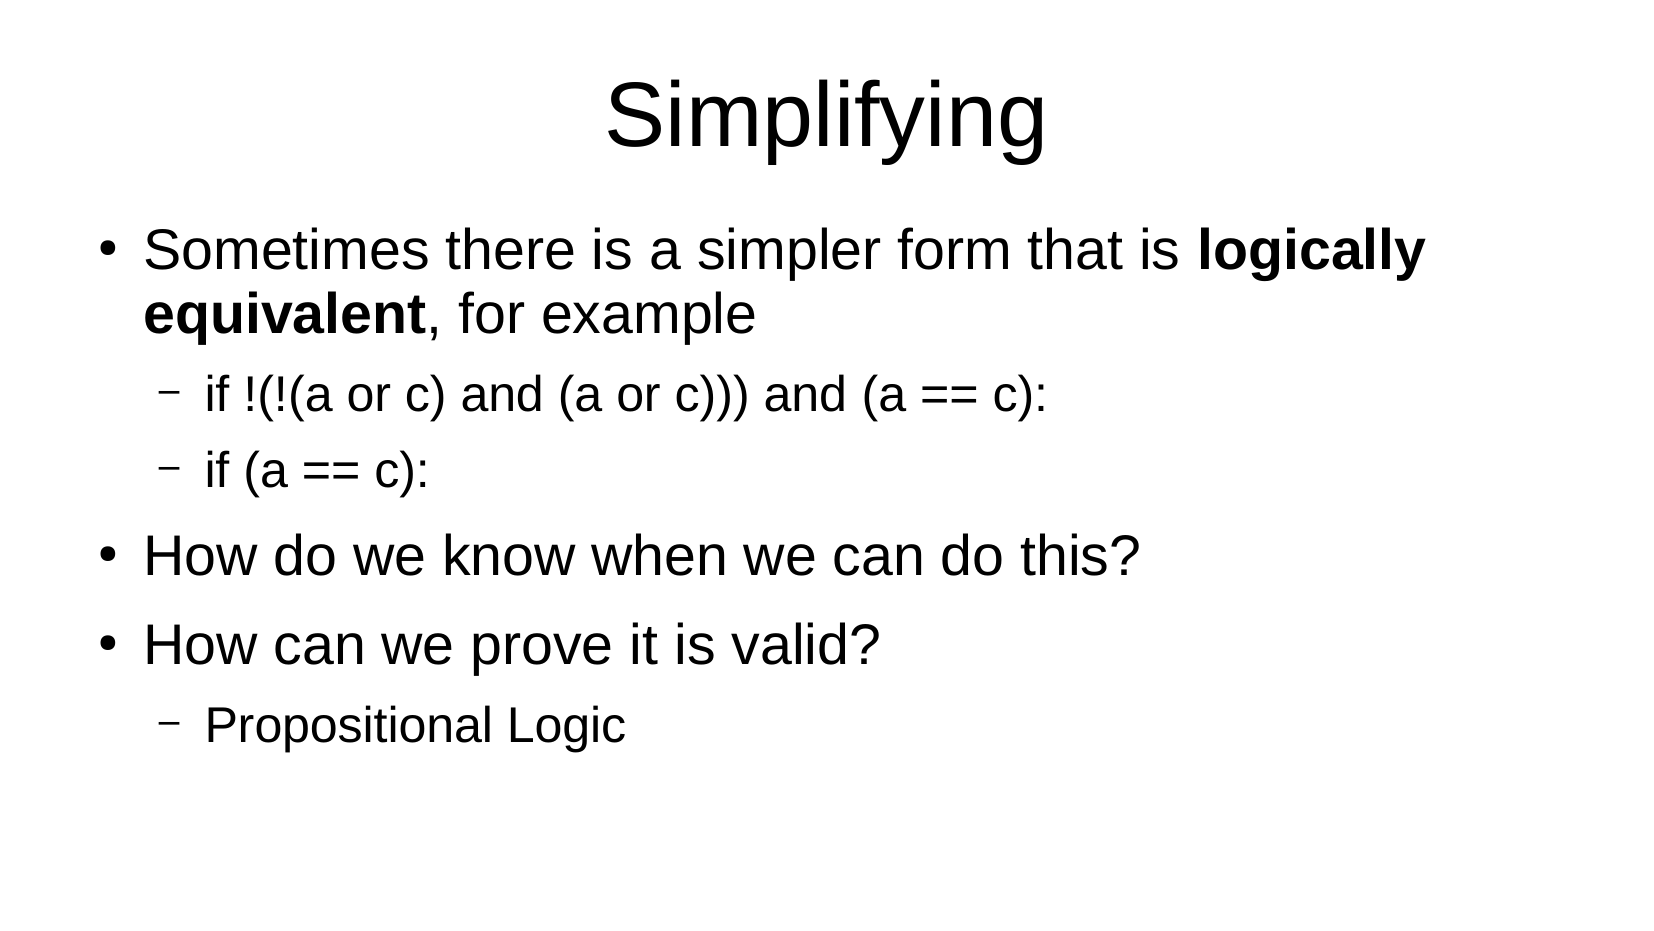

# Simplifying
Sometimes there is a simpler form that is logically equivalent, for example
if !(!(a or c) and (a or c))) and (a == c):
if (a == c):
How do we know when we can do this?
How can we prove it is valid?
Propositional Logic